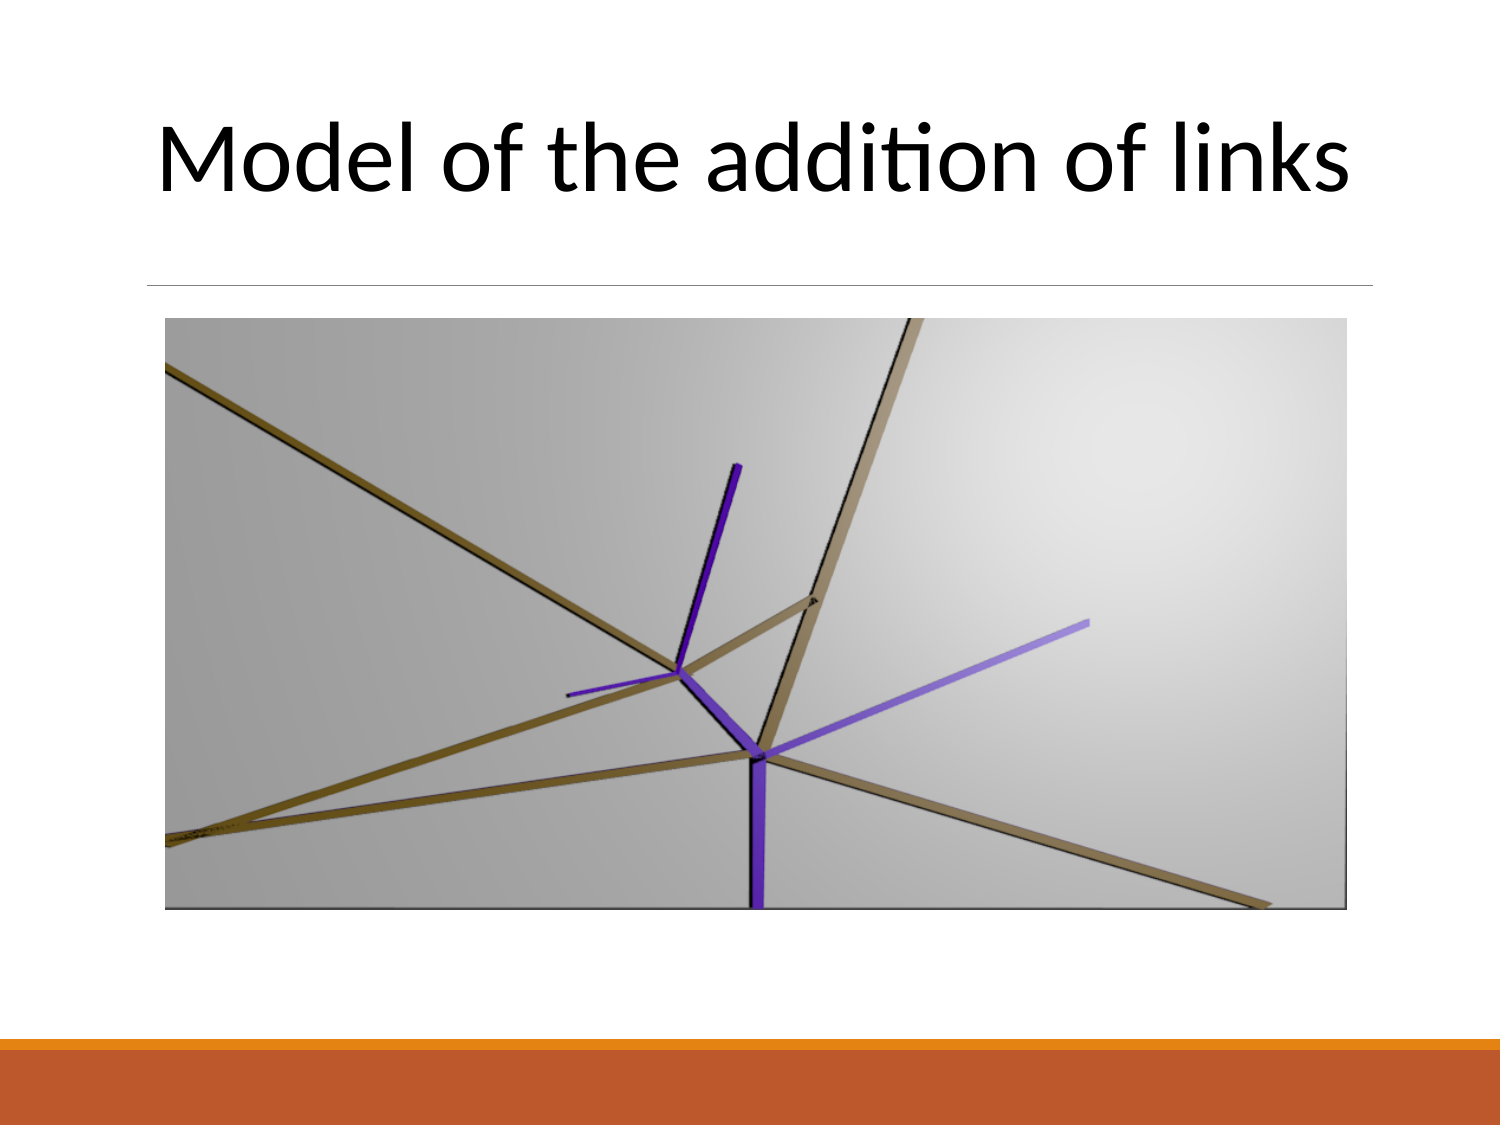

# Model of the addition of links